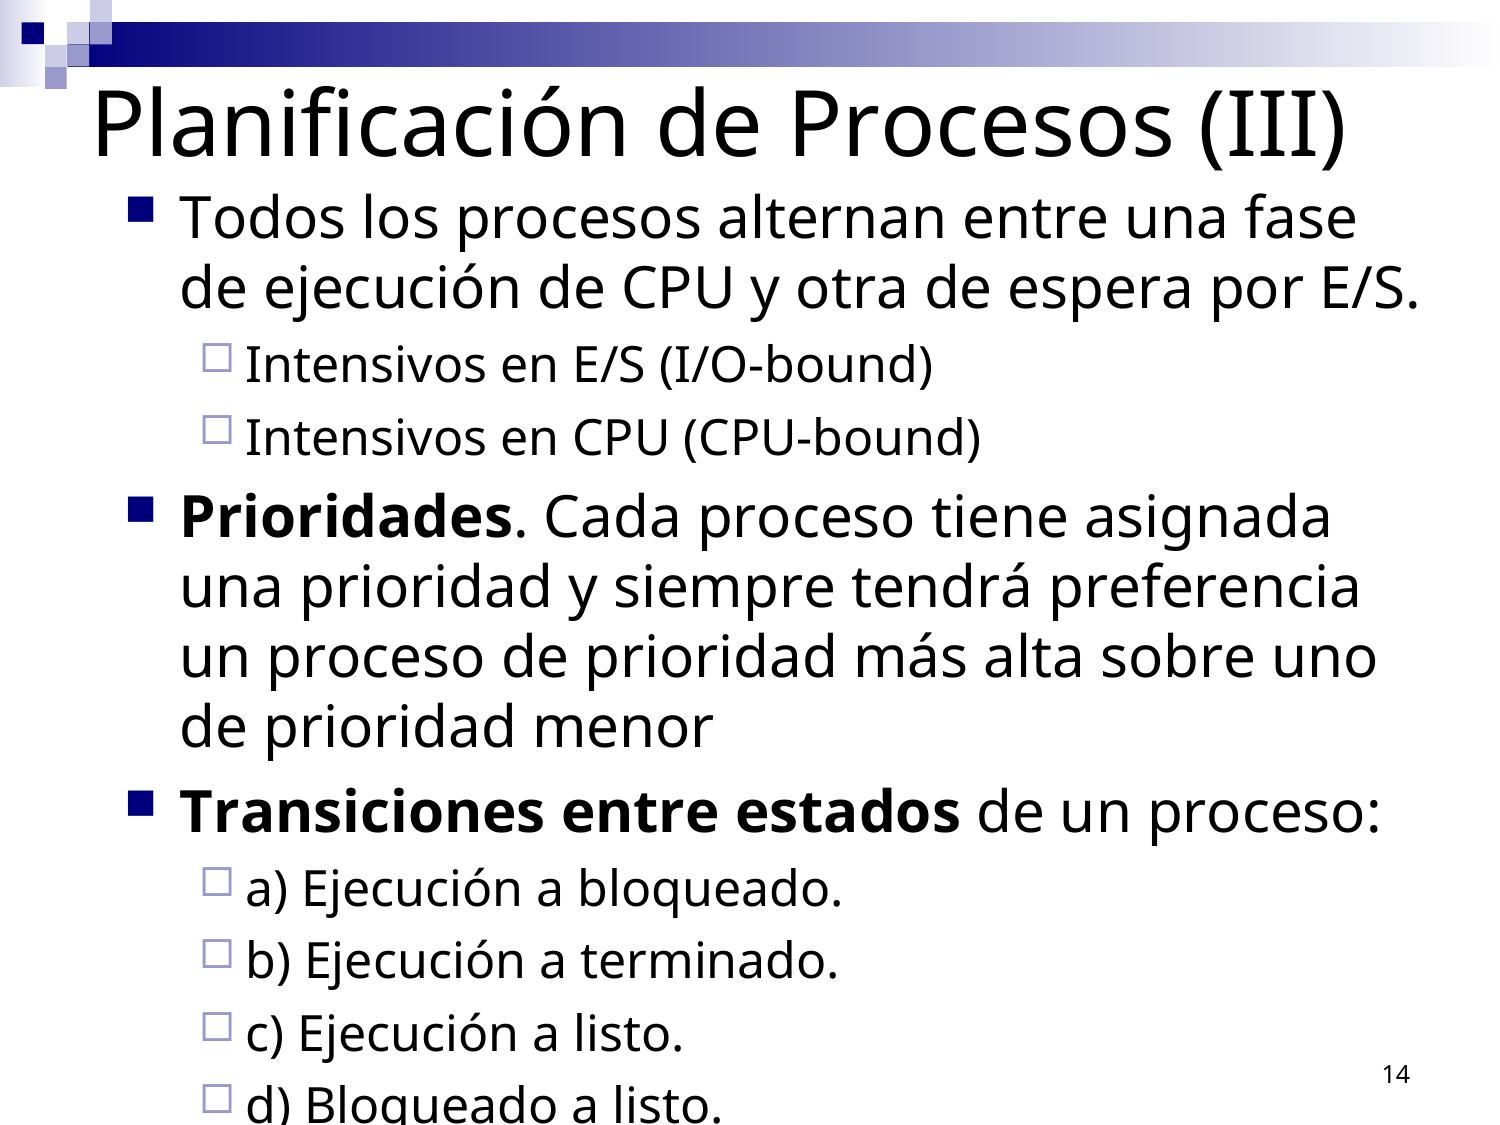

Planificación de Procesos (III)
Todos los procesos alternan entre una fase de ejecución de CPU y otra de espera por E/S.
Intensivos en E/S (I/O‑bound)
Intensivos en CPU (CPU‑bound)
Prioridades. Cada proceso tiene asignada una prioridad y siempre tendrá preferencia un proceso de prioridad más alta sobre uno de prioridad menor
Transiciones entre estados de un proceso:
a) Ejecución a bloqueado.
b) Ejecución a terminado.
c) Ejecución a listo.
d) Bloqueado a listo.